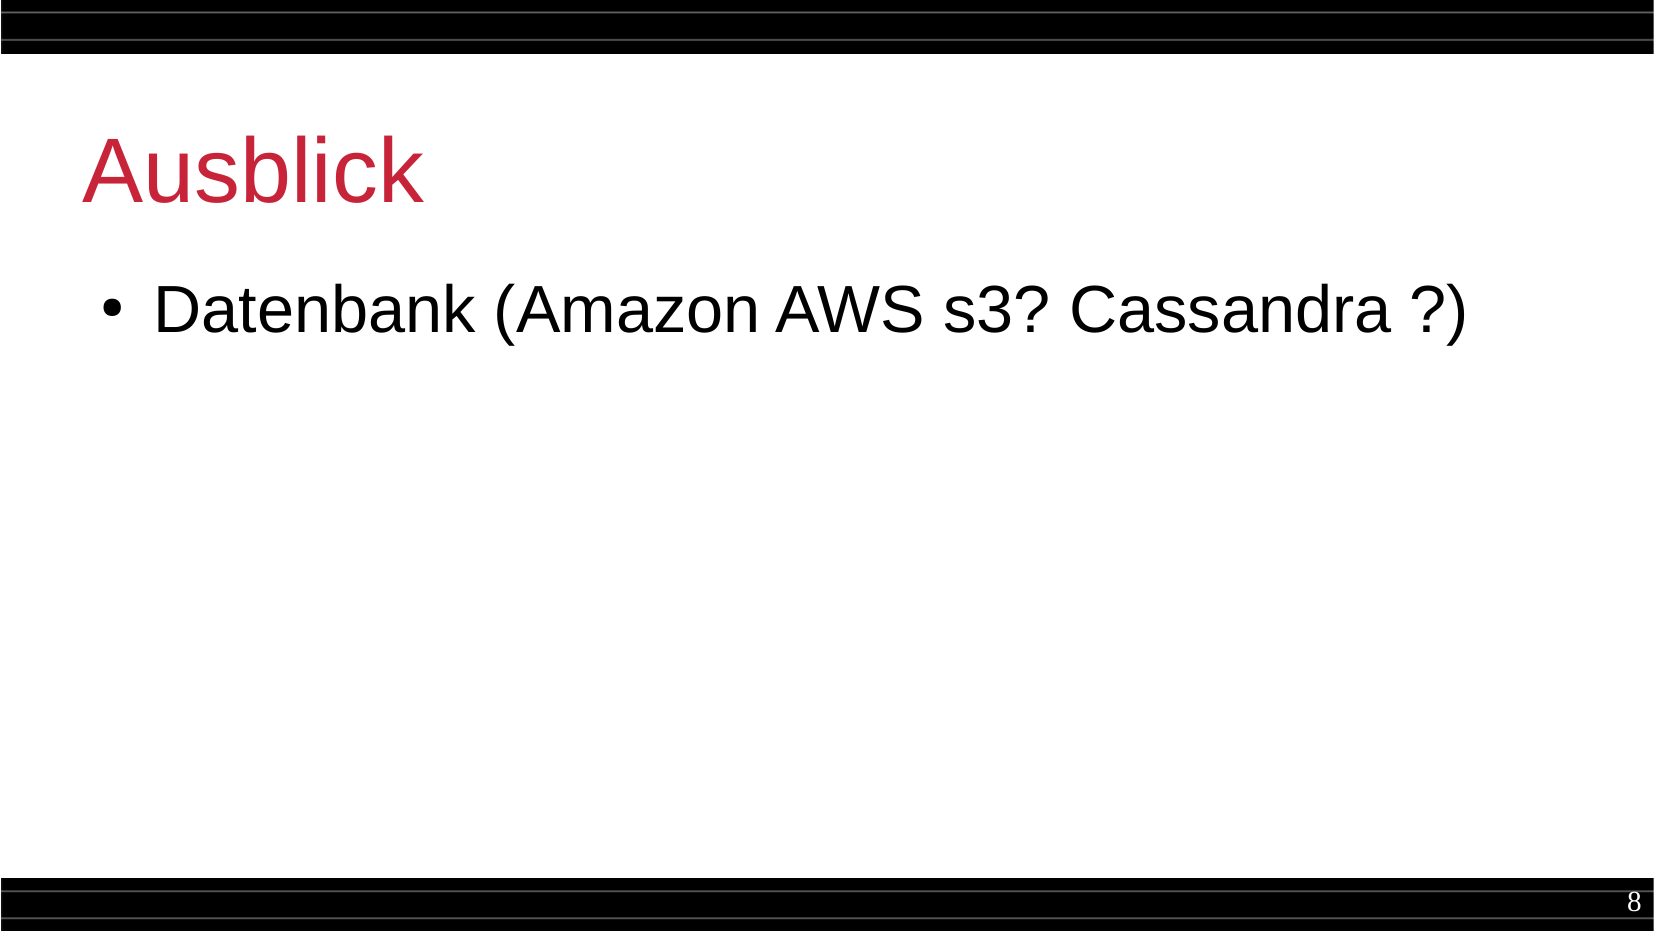

# Ausblick
Datenbank (Amazon AWS s3? Cassandra ?)